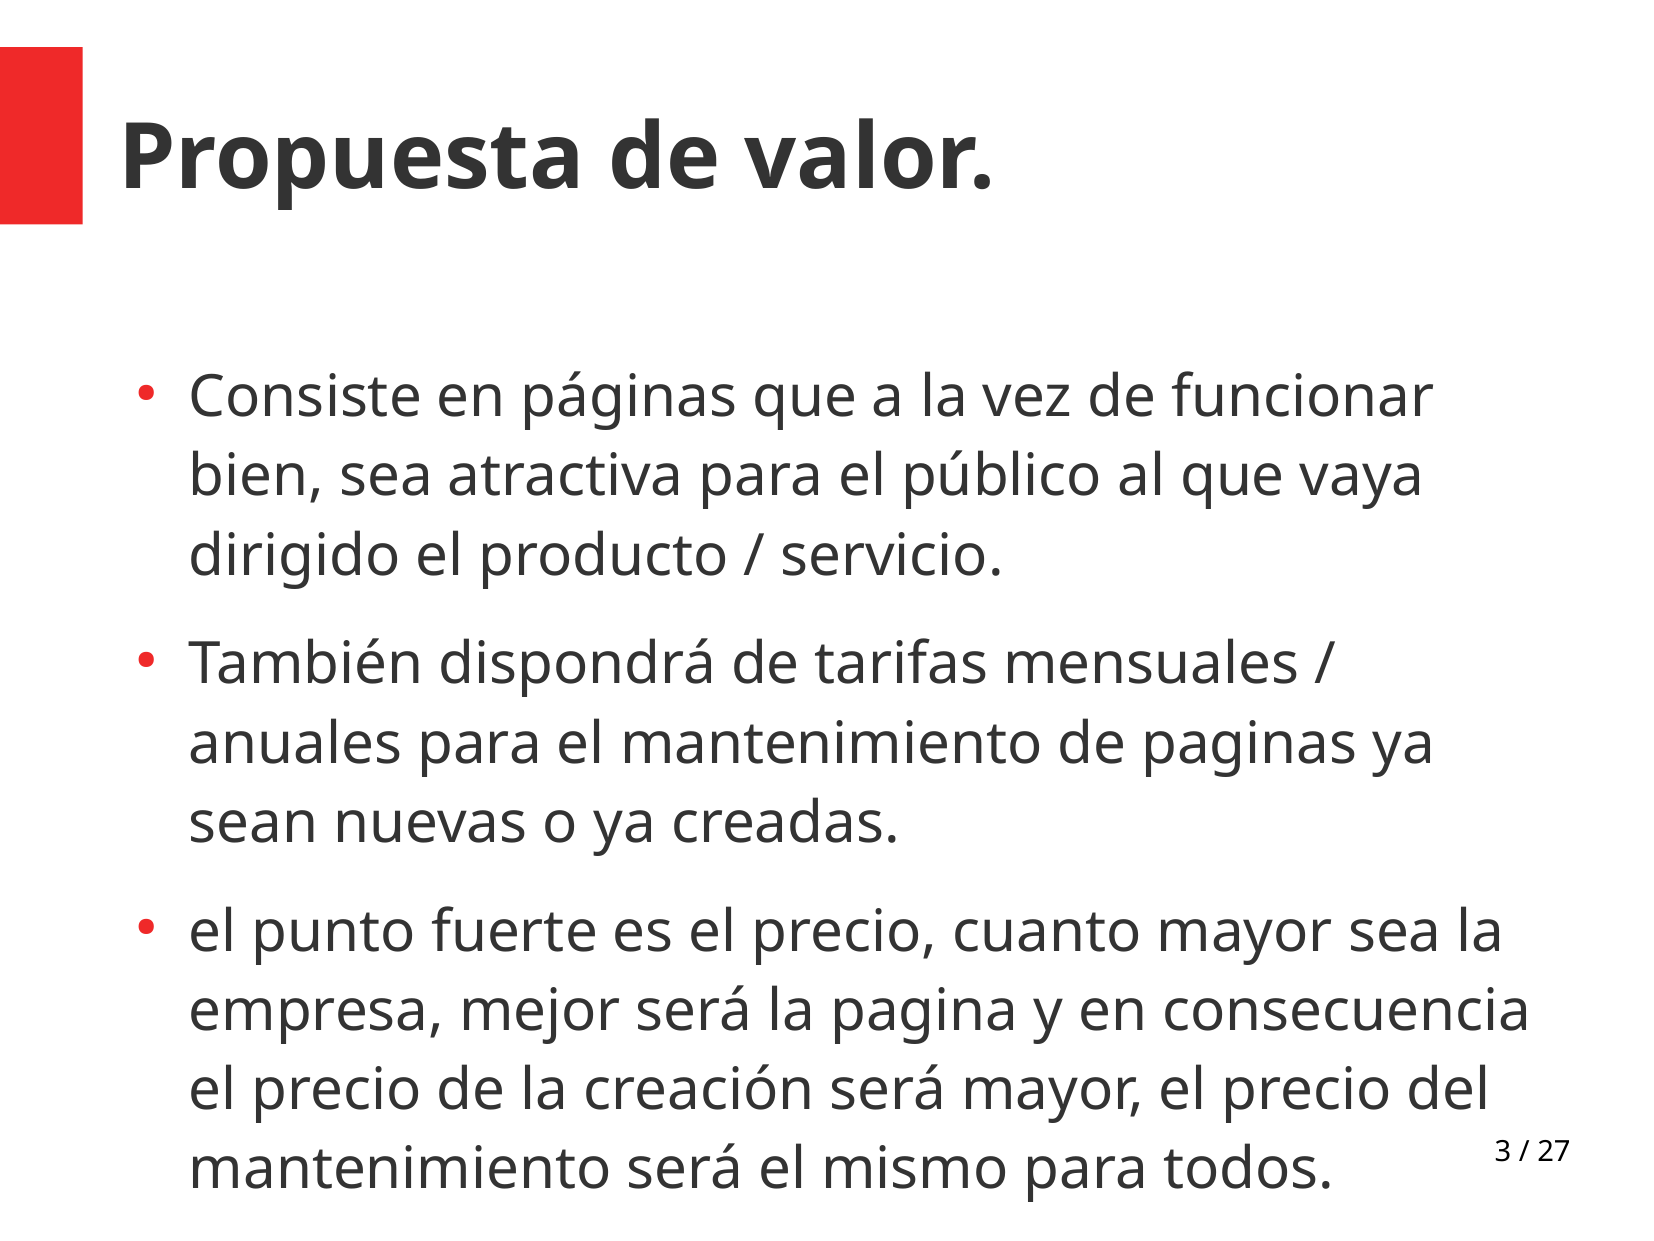

# Propuesta de valor.
Consiste en páginas que a la vez de funcionar bien, sea atractiva para el público al que vaya dirigido el producto / servicio.
También dispondrá de tarifas mensuales / anuales para el mantenimiento de paginas ya sean nuevas o ya creadas.
el punto fuerte es el precio, cuanto mayor sea la empresa, mejor será la pagina y en consecuencia el precio de la creación será mayor, el precio del mantenimiento será el mismo para todos.
3